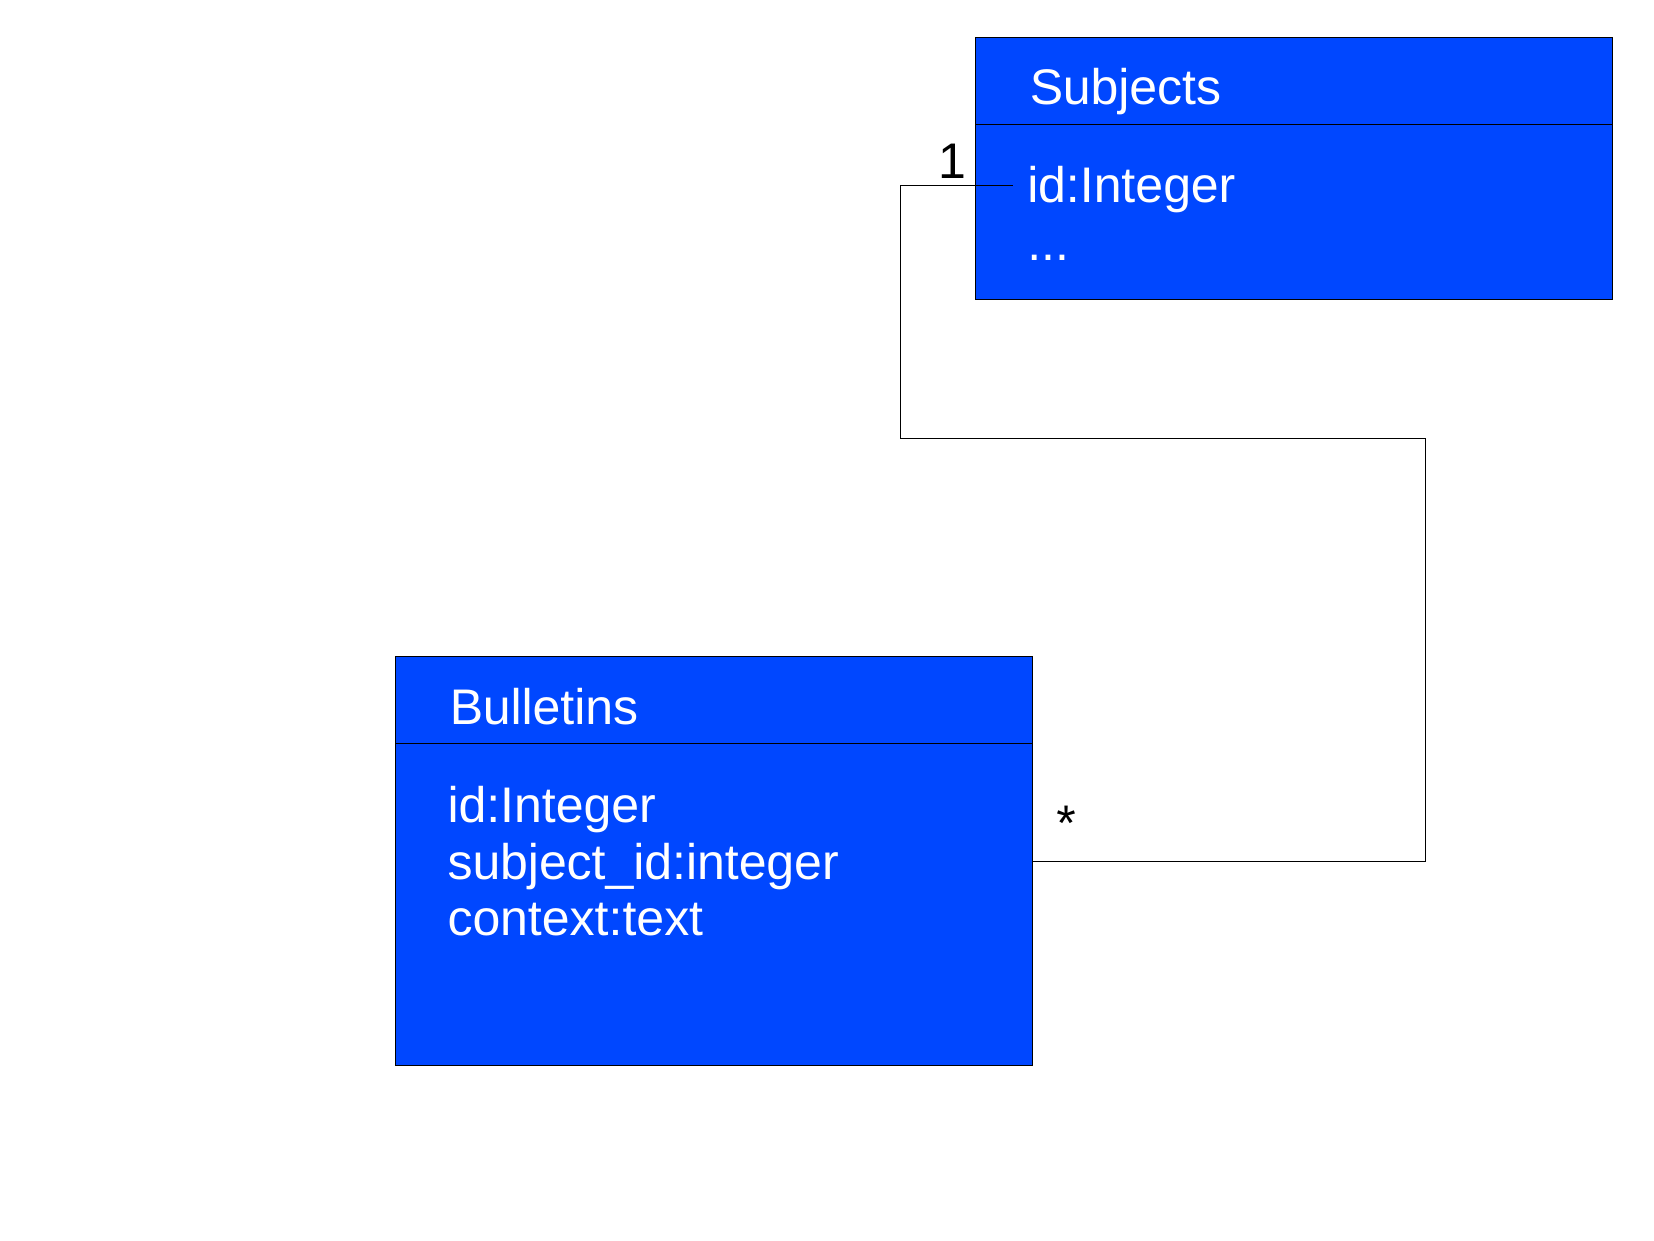

Students
Subjects
1
id:Integer
id:Integer
...
...
Bulletins
id:Integer
*
subject_id:integer
context:text